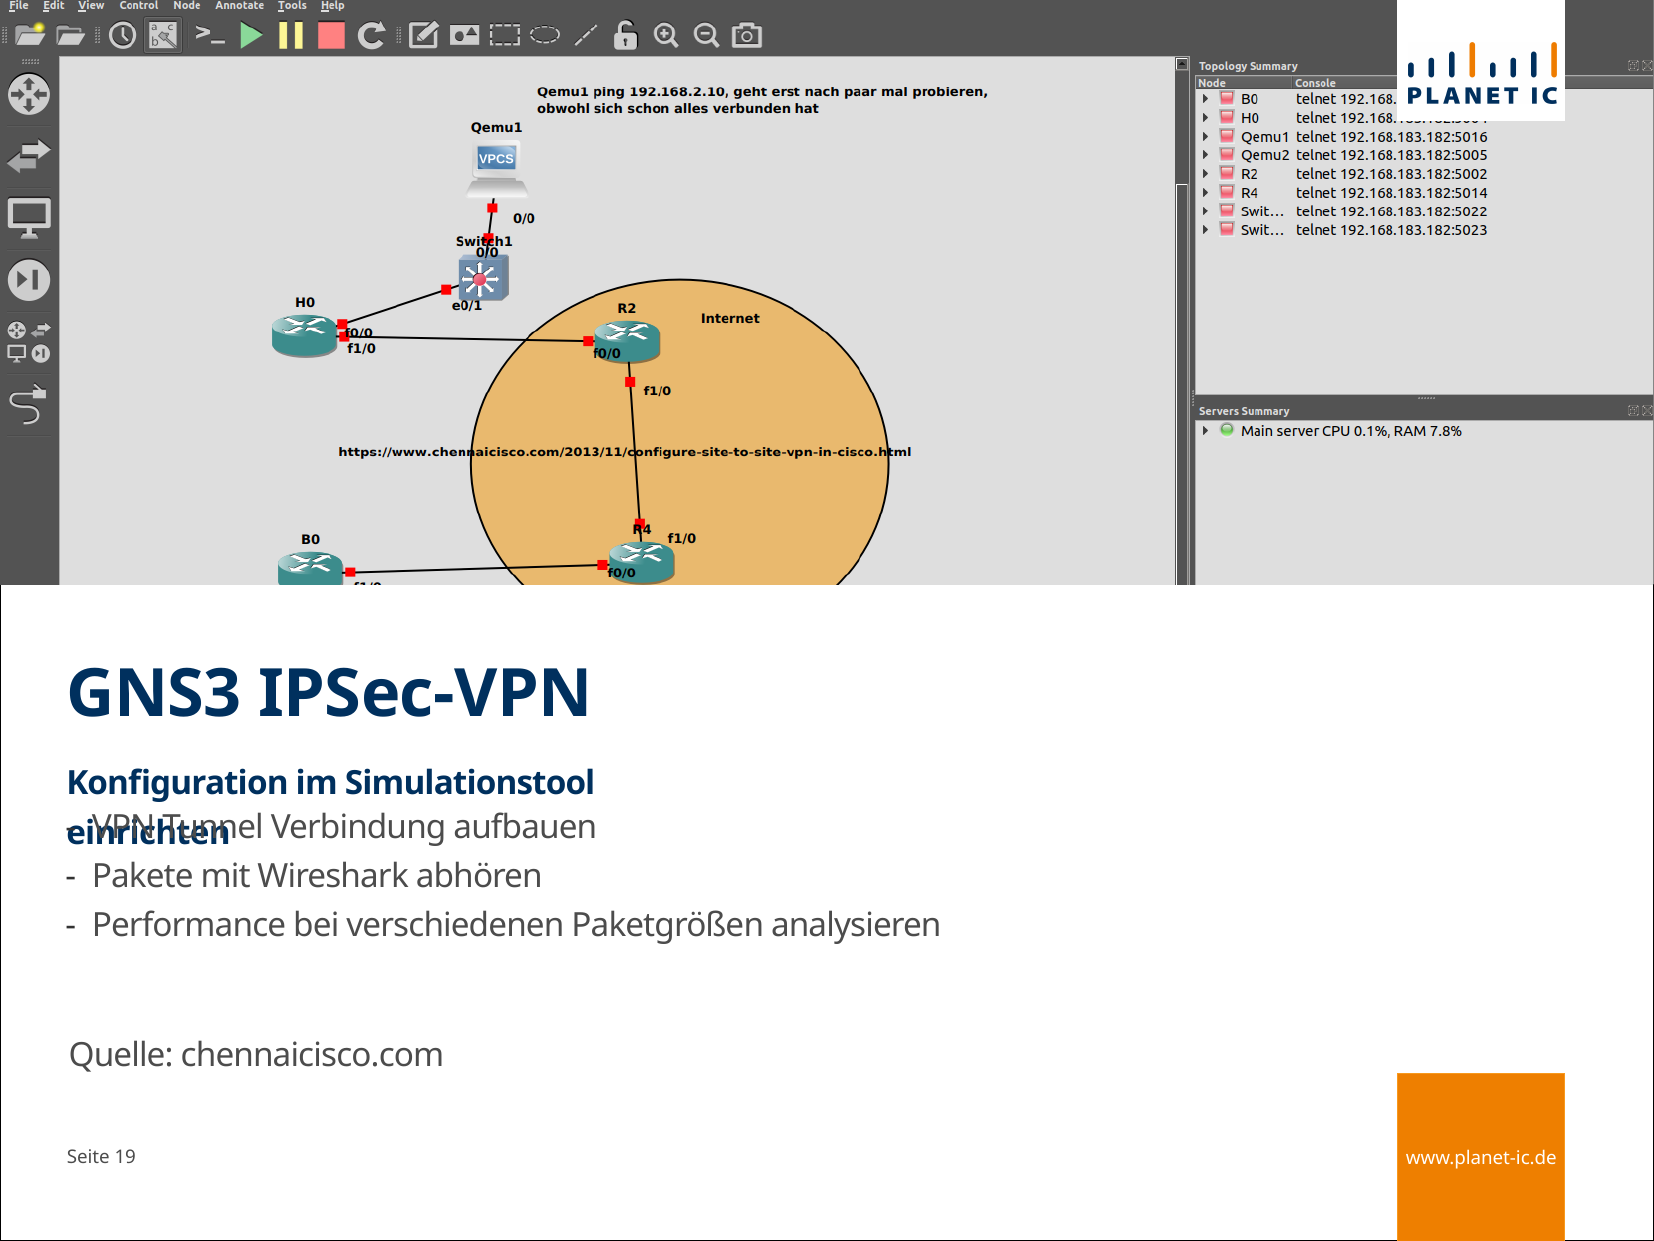

GNS3 IPSec-VPN
Konfiguration im Simulationstool einrichten
VPN Tunnel Verbindung aufbauen
Pakete mit Wireshark abhören
Performance bei verschiedenen Paketgrößen analysieren
Quelle: chennaicisco.com